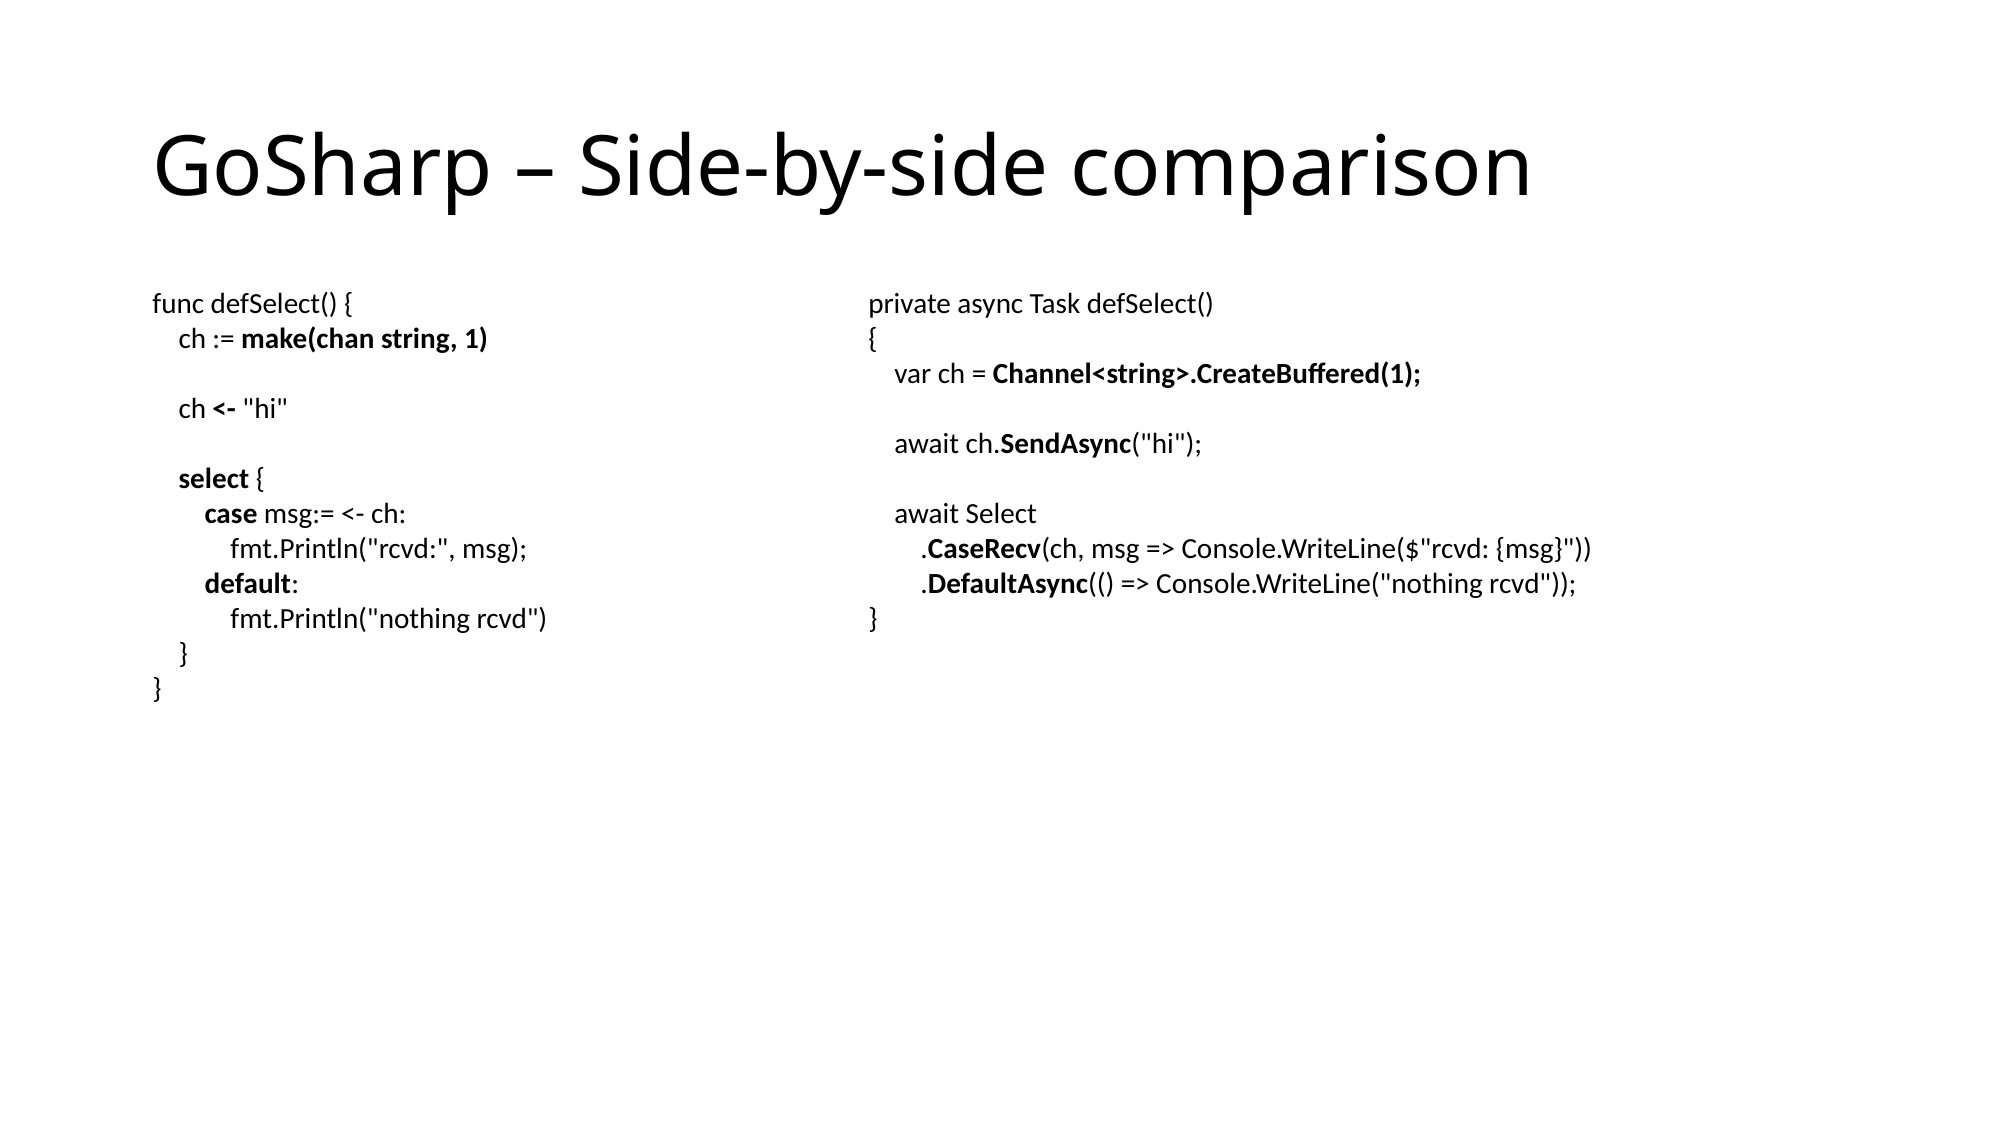

# GoSharp – Side-by-side comparison
func defSelect() {
 ch := make(chan string, 1)
 ch <- "hi"
 select {
 case msg:= <- ch:
 fmt.Println("rcvd:", msg);
 default:
 fmt.Println("nothing rcvd")
 }
}
private async Task defSelect()
{
 var ch = Channel<string>.CreateBuffered(1);
 await ch.SendAsync("hi");
 await Select
 .CaseRecv(ch, msg => Console.WriteLine($"rcvd: {msg}"))
 .DefaultAsync(() => Console.WriteLine("nothing rcvd"));
}